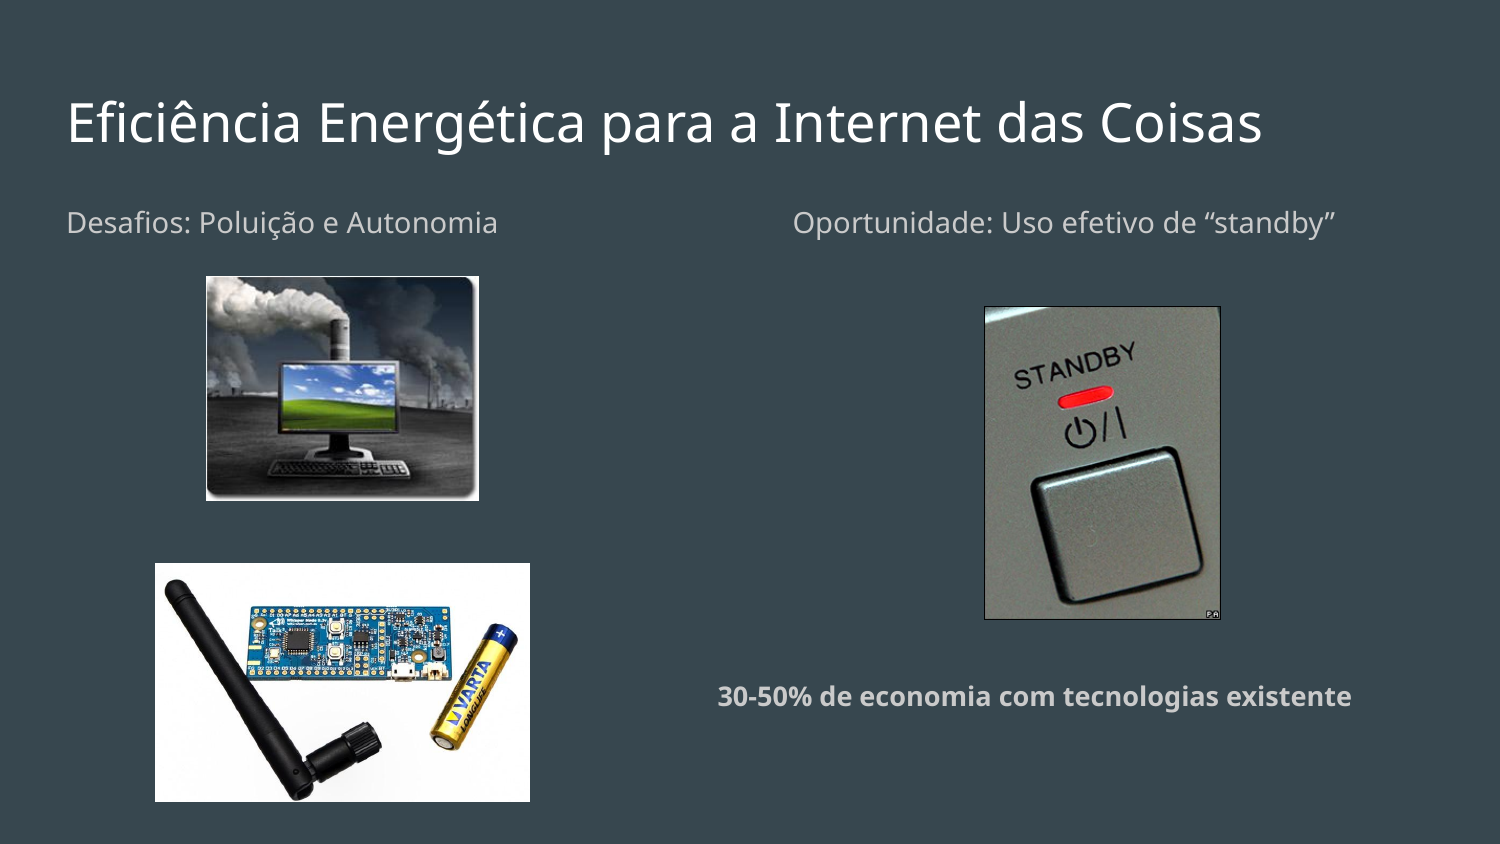

# Eficiência Energética para a Internet das Coisas
Desafios: Poluição e Autonomia
Oportunidade: Uso efetivo de “standby”
30-50% de economia com tecnologias existente